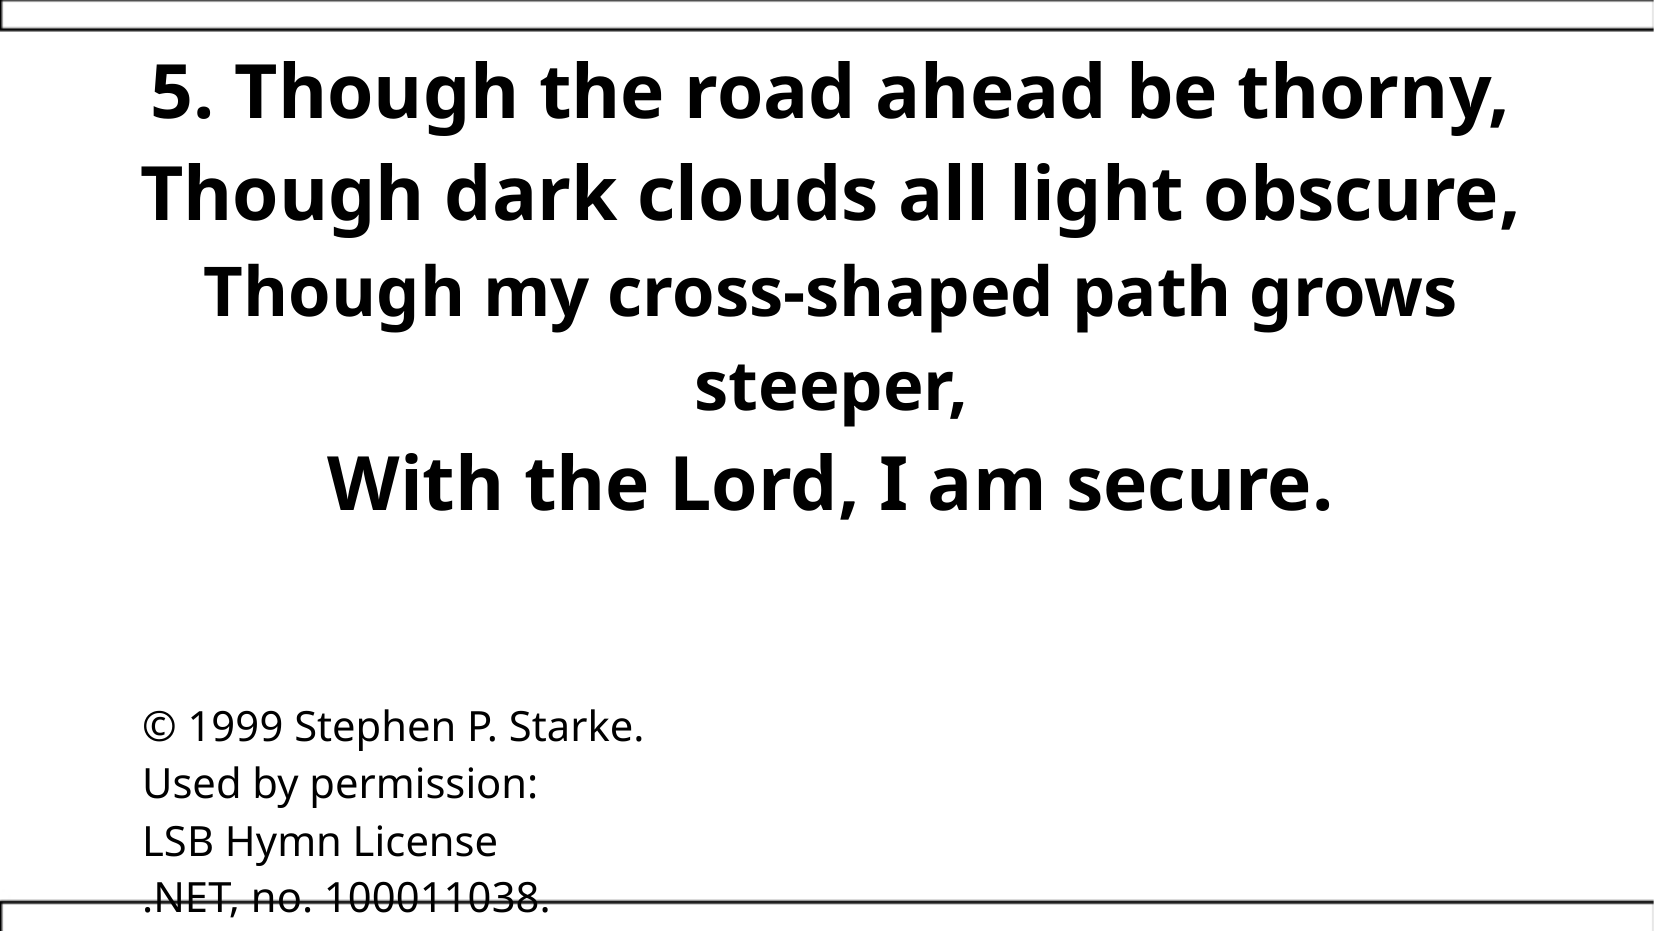

5. Though the road ahead be thorny,
Though dark clouds all light obscure,
Though my cross-shaped path grows steeper,
With the Lord, I am secure.
 © 1999 Stephen P. Starke.
 Used by permission:
 LSB Hymn License
 .NET, no. 100011038.